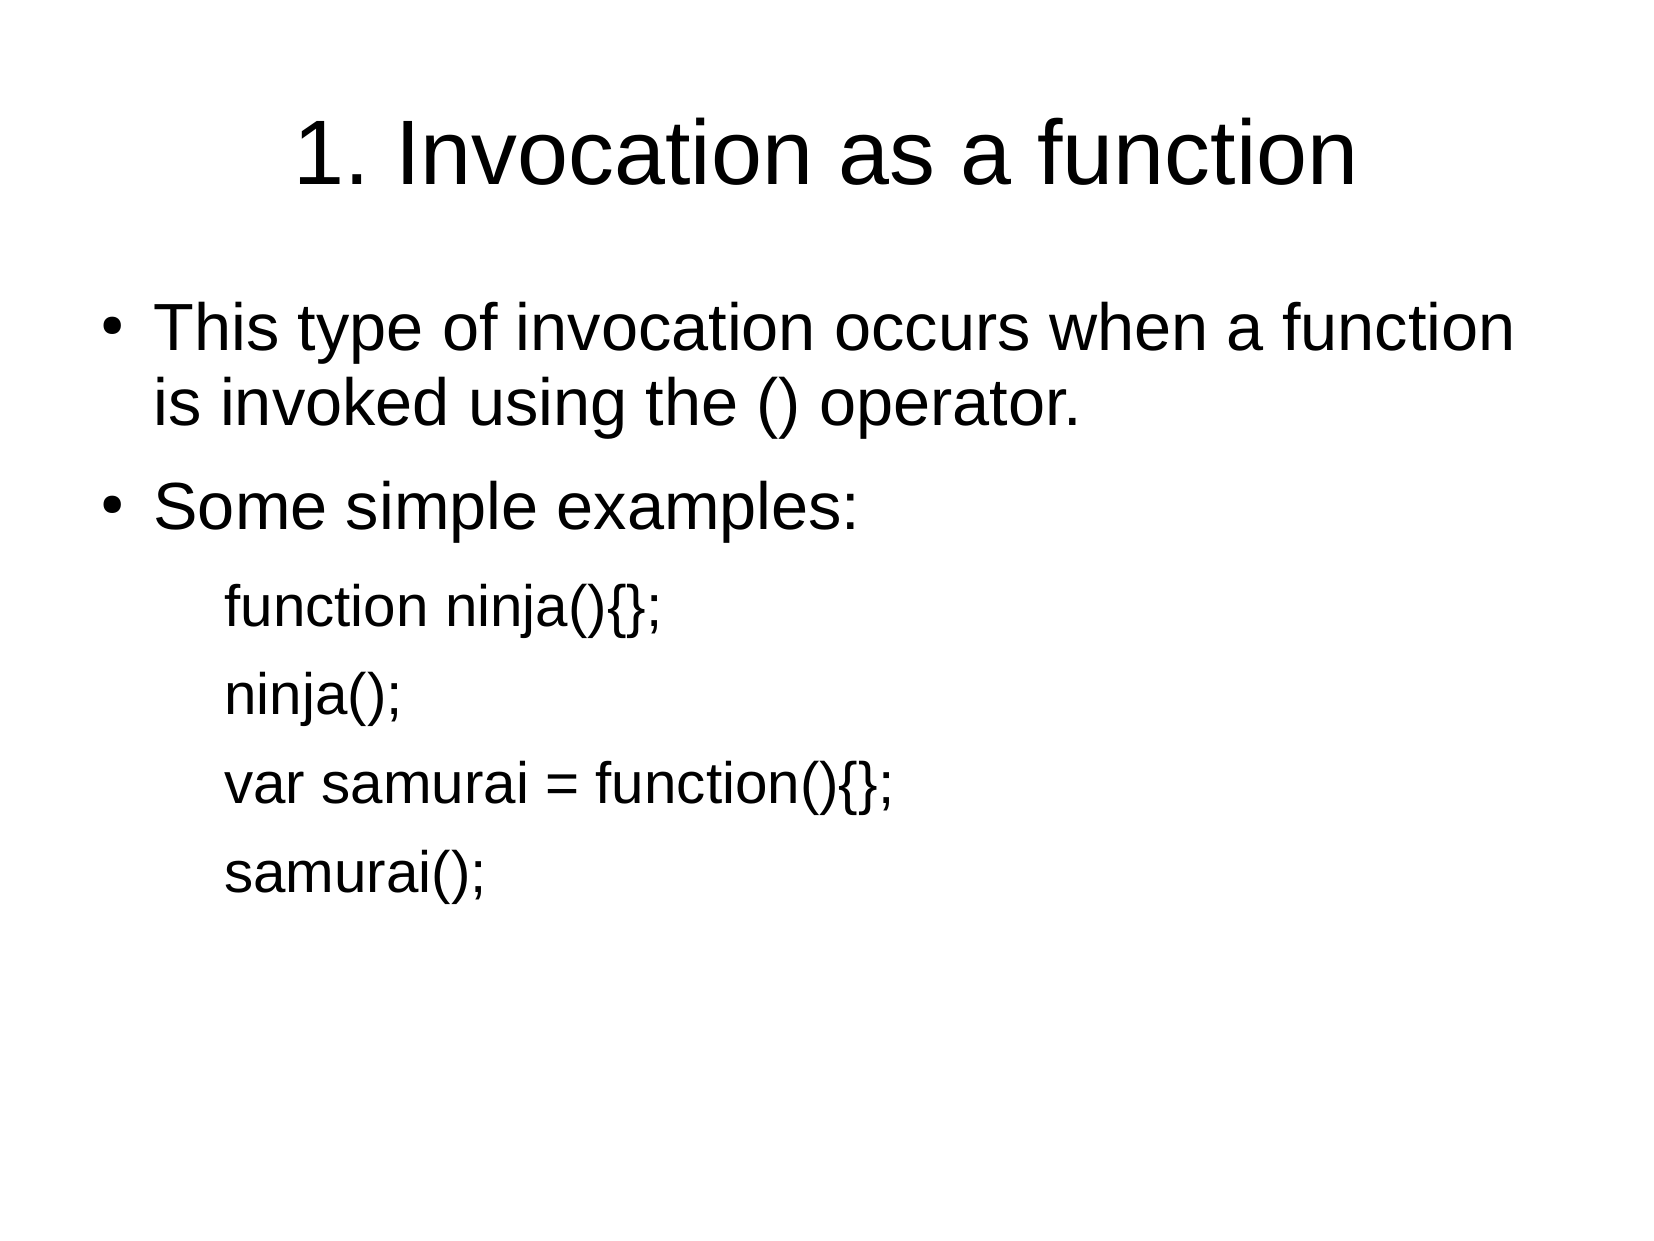

# 1. Invocation as a function
This type of invocation occurs when a function is invoked using the () operator.
Some simple examples:
function ninja(){};
ninja();
var samurai = function(){};
samurai();